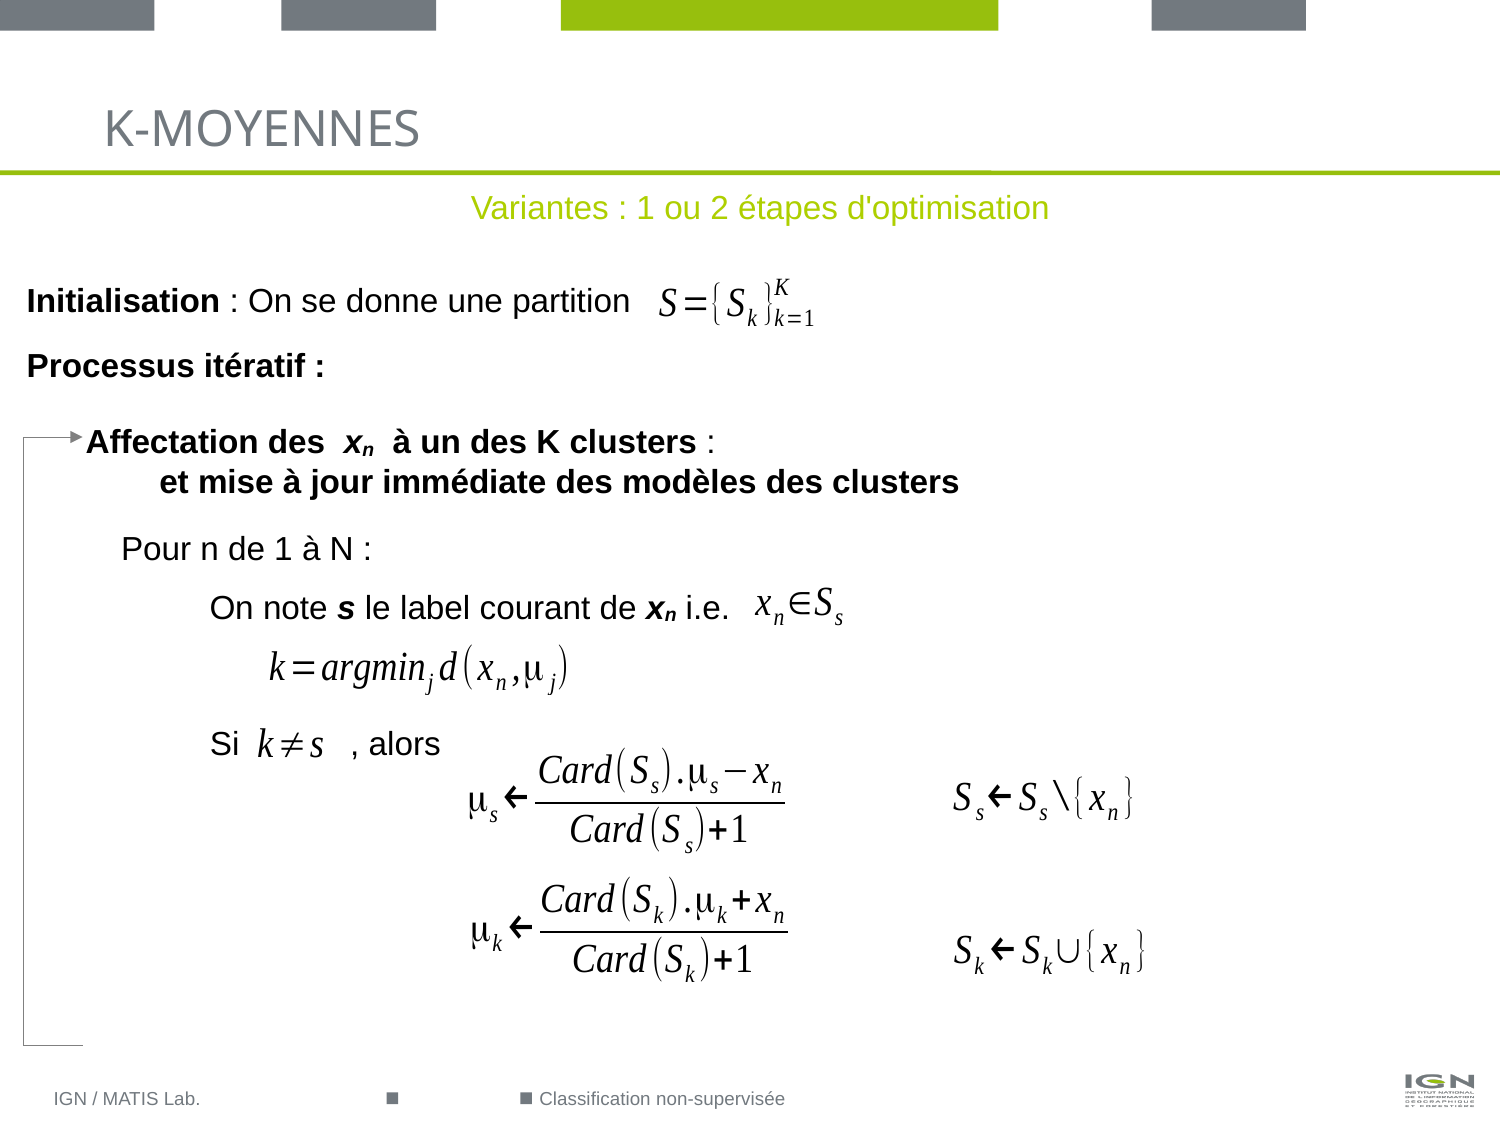

K-MOYENNES
Variantes : 1 ou 2 étapes d'optimisation
Initialisation : On se donne une partition
Processus itératif :
Affectation des xn à un des K clusters :
	et mise à jour immédiate des modèles des clusters
Pour n de 1 à N :
On note s le label courant de xn i.e.
Si , alors
IGN / MATIS Lab.
Classification non-supervisée